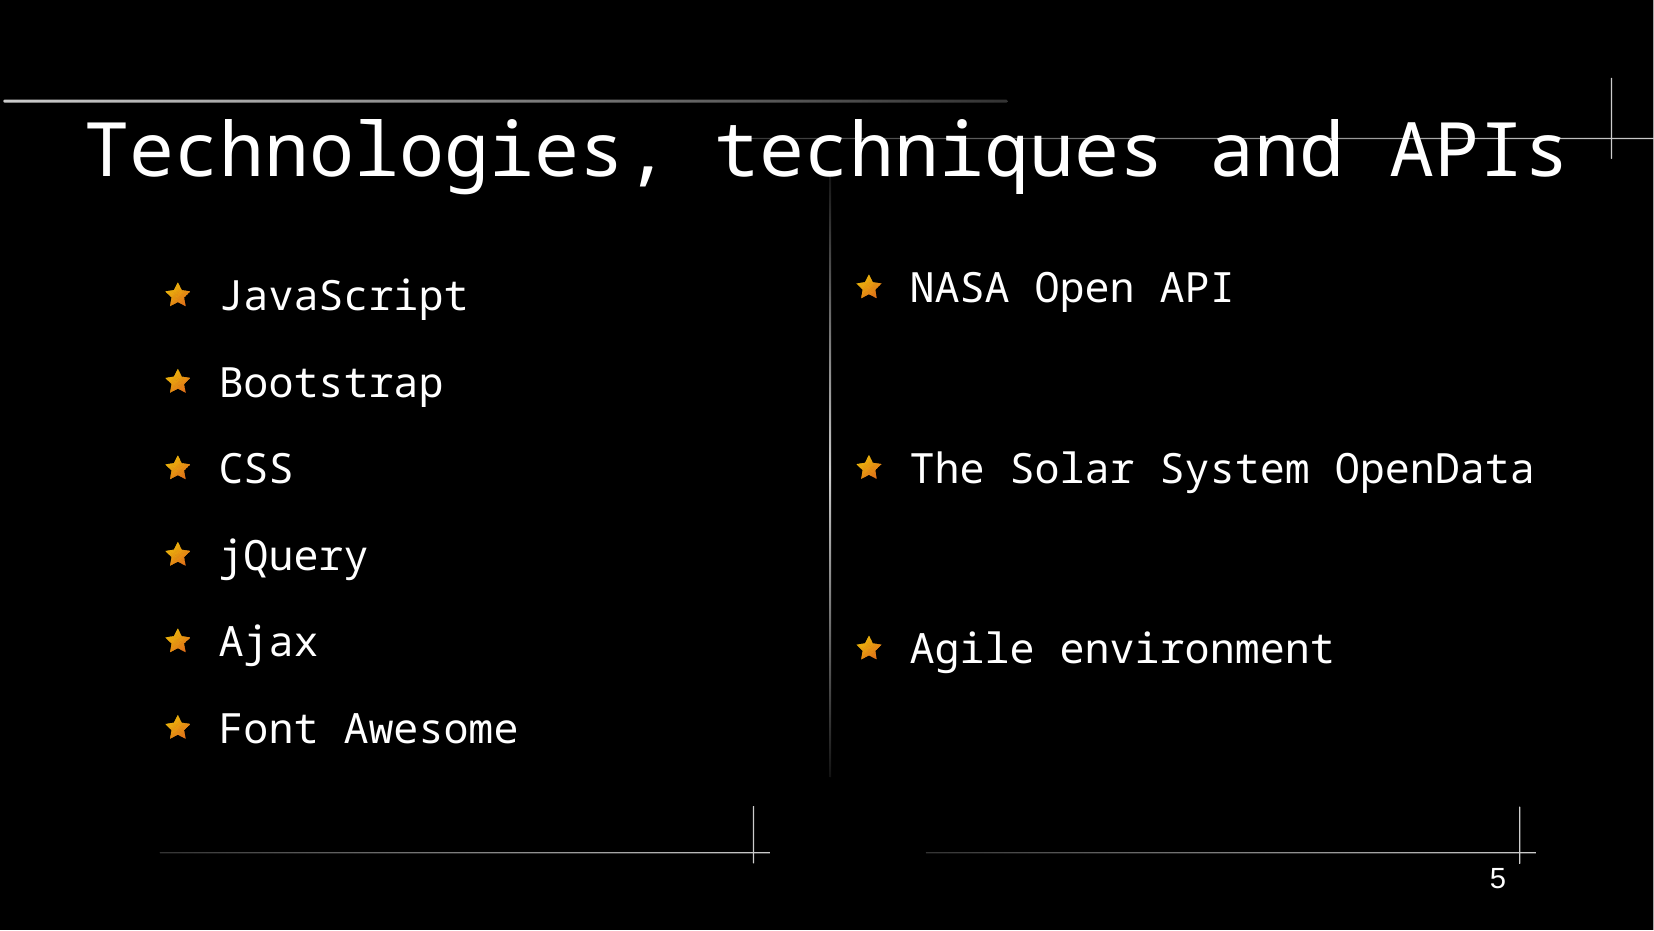

#
Technologies, techniques and APIs
NASA Open API
The Solar System OpenData
Agile environment
JavaScript
Bootstrap
CSS
jQuery
Ajax
Font Awesome
5